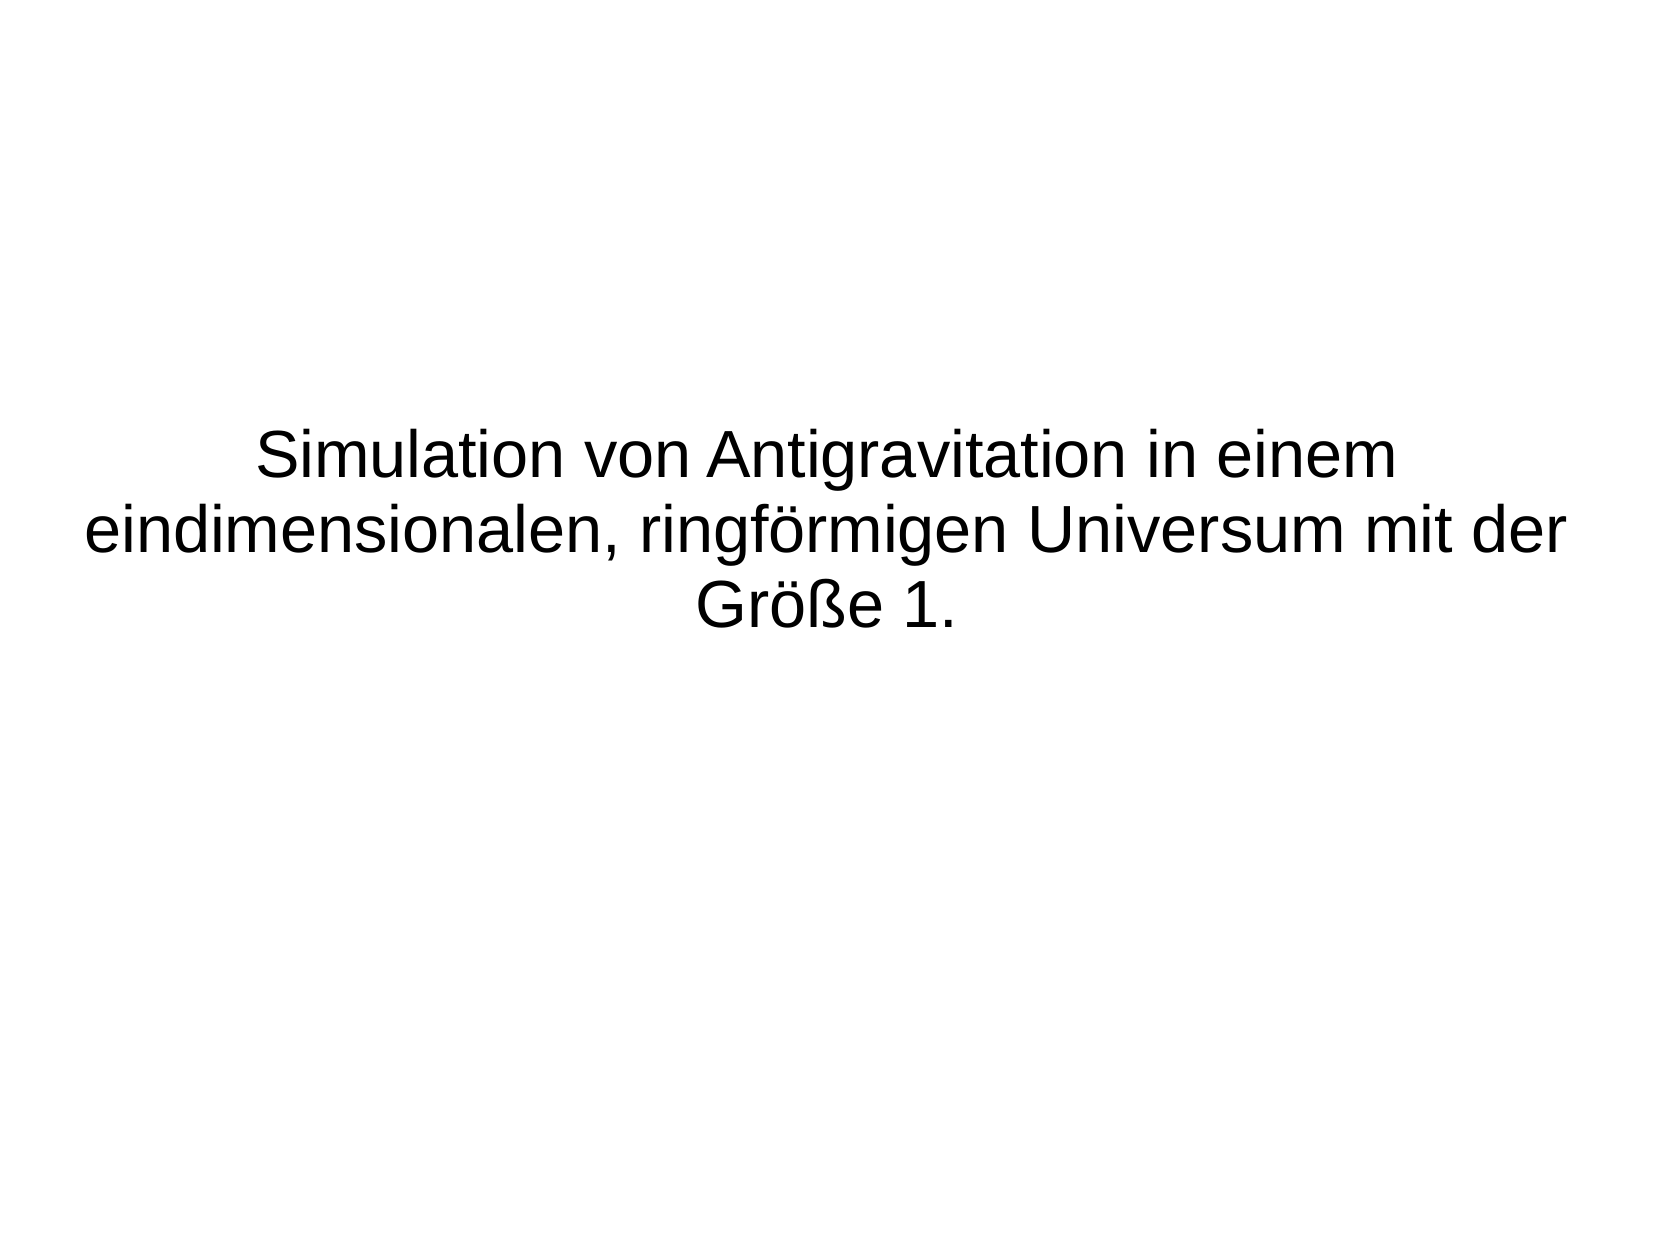

# Simulation von Antigravitation in einem eindimensionalen, ringförmigen Universum mit der Größe 1.